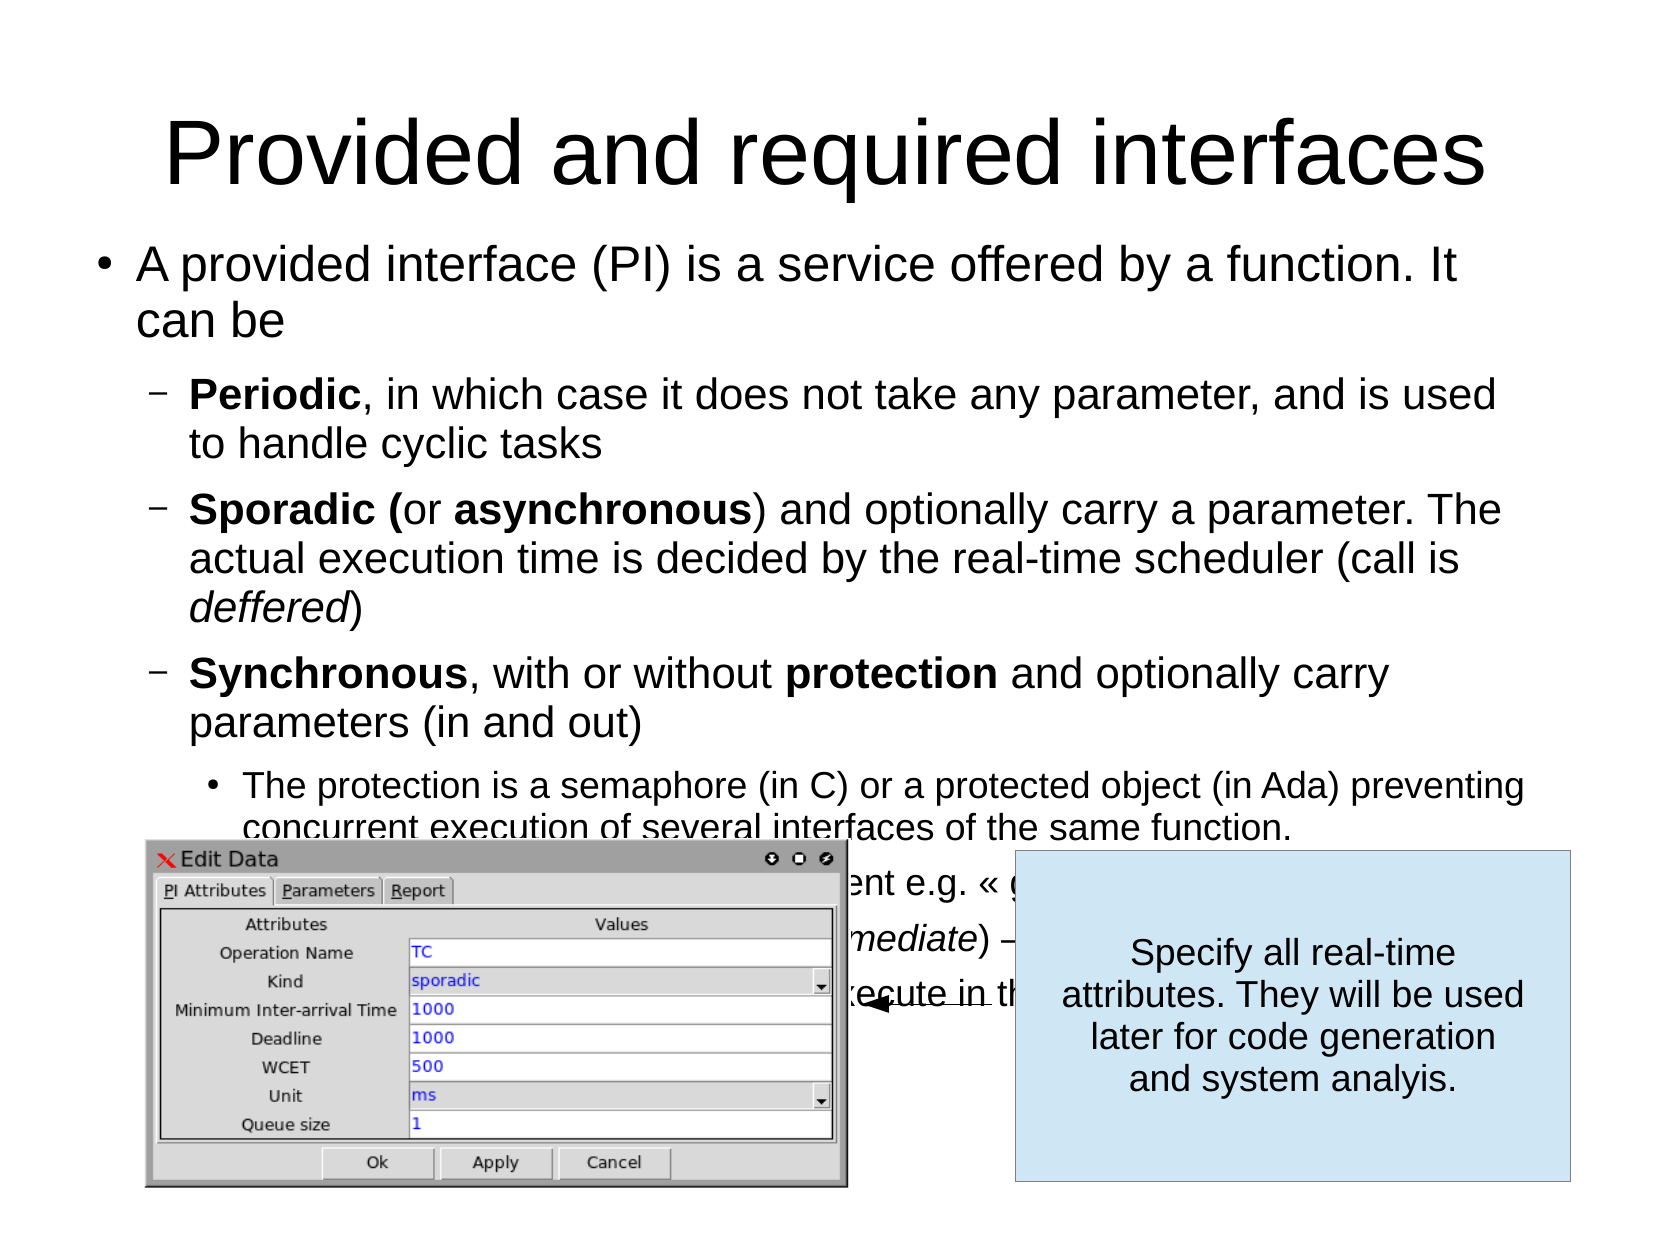

# Provided and required interfaces
A provided interface (PI) is a service offered by a function. It can be
Periodic, in which case it does not take any parameter, and is used to handle cyclic tasks
Sporadic (or asynchronous) and optionally carry a parameter. The actual execution time is decided by the real-time scheduler (call is deffered)
Synchronous, with or without protection and optionally carry parameters (in and out)
The protection is a semaphore (in C) or a protected object (in Ada) preventing concurrent execution of several interfaces of the same function.
Use unprotected interface to implement e.g. « getter » functions
Caller blocks on execution (call is immediate) – Just like a direct function call.
At runtime, synchronous functions execute in the caller's thread space.
Specify all real-time
attributes. They will be used
later for code generation
and system analyis.